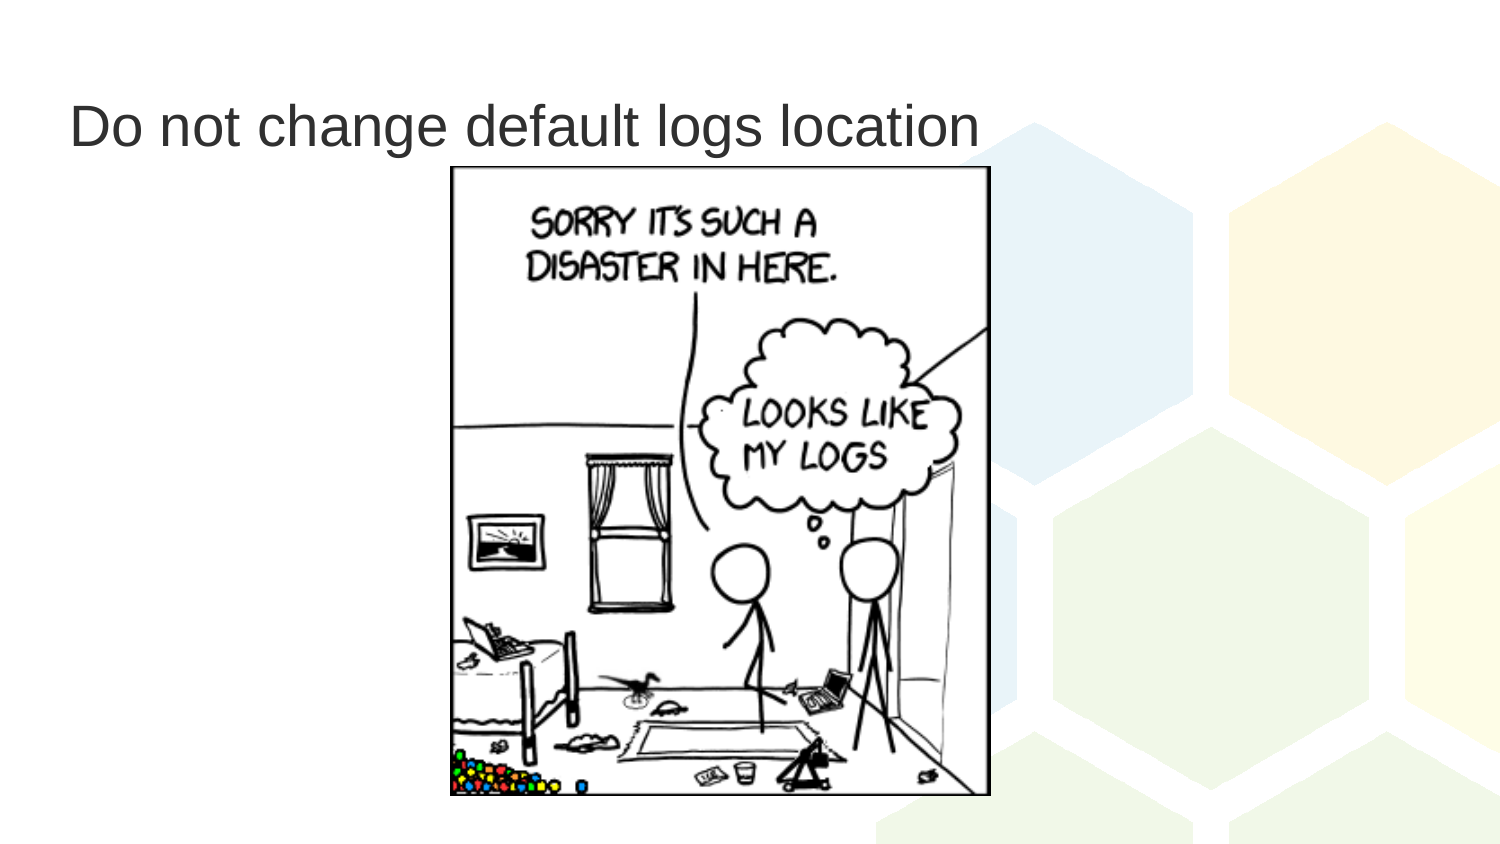

# Do not change default logs location